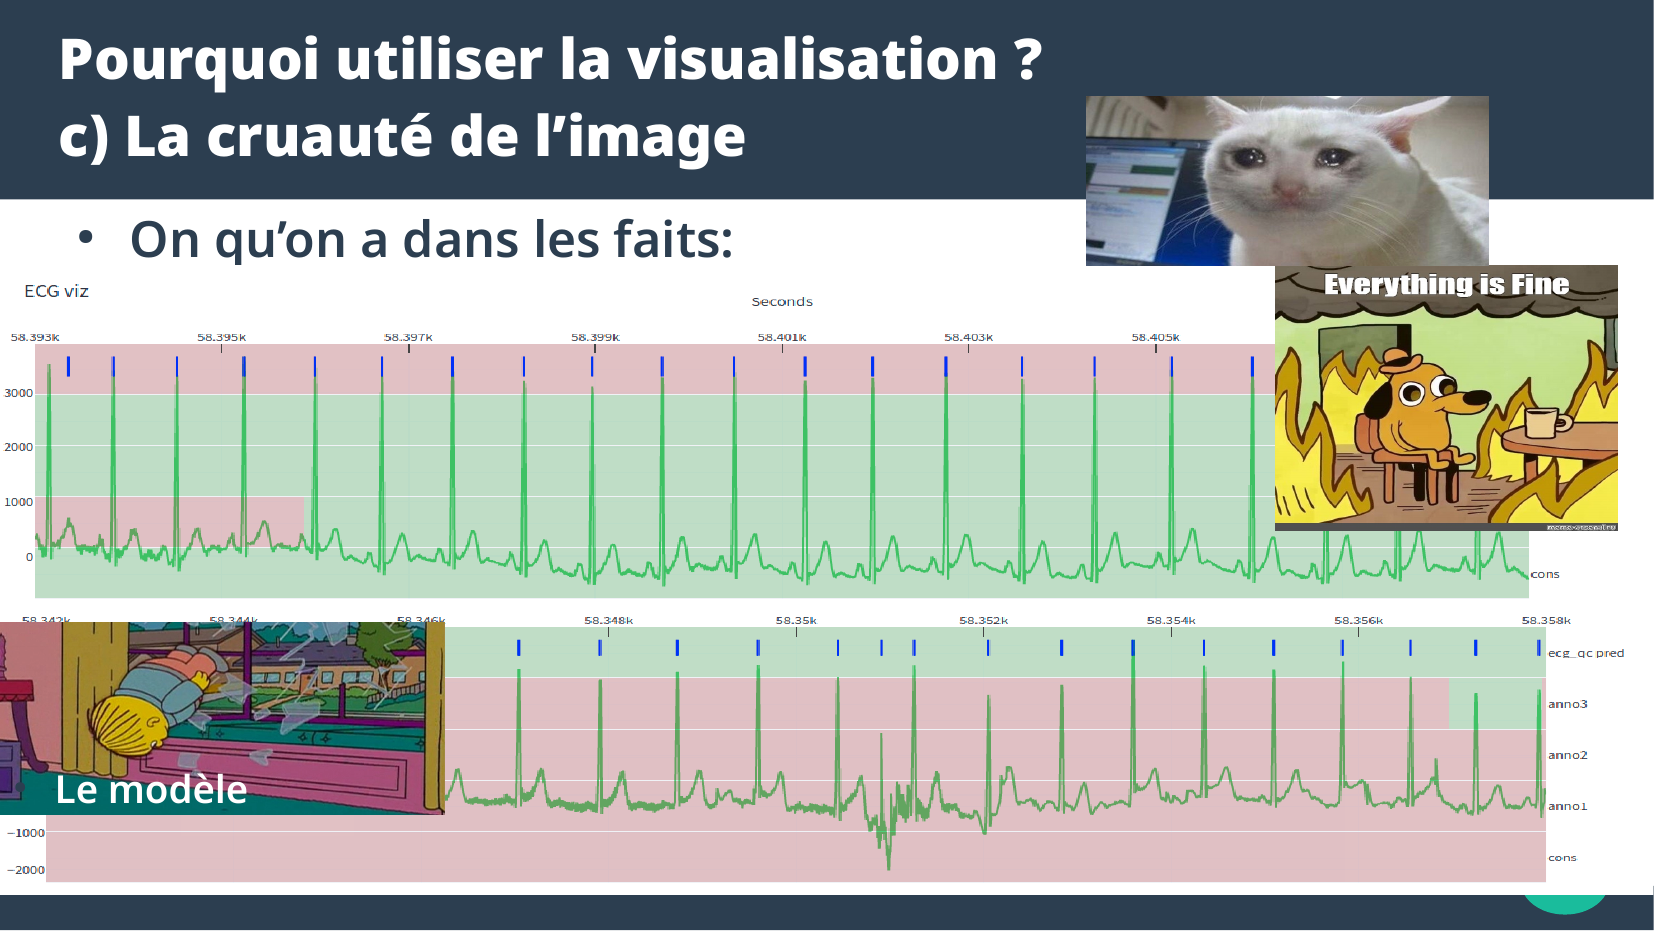

# Pourquoi utiliser la visualisation ? c) La cruauté de l’image
On qu’on a dans les faits:
Le modèle
12